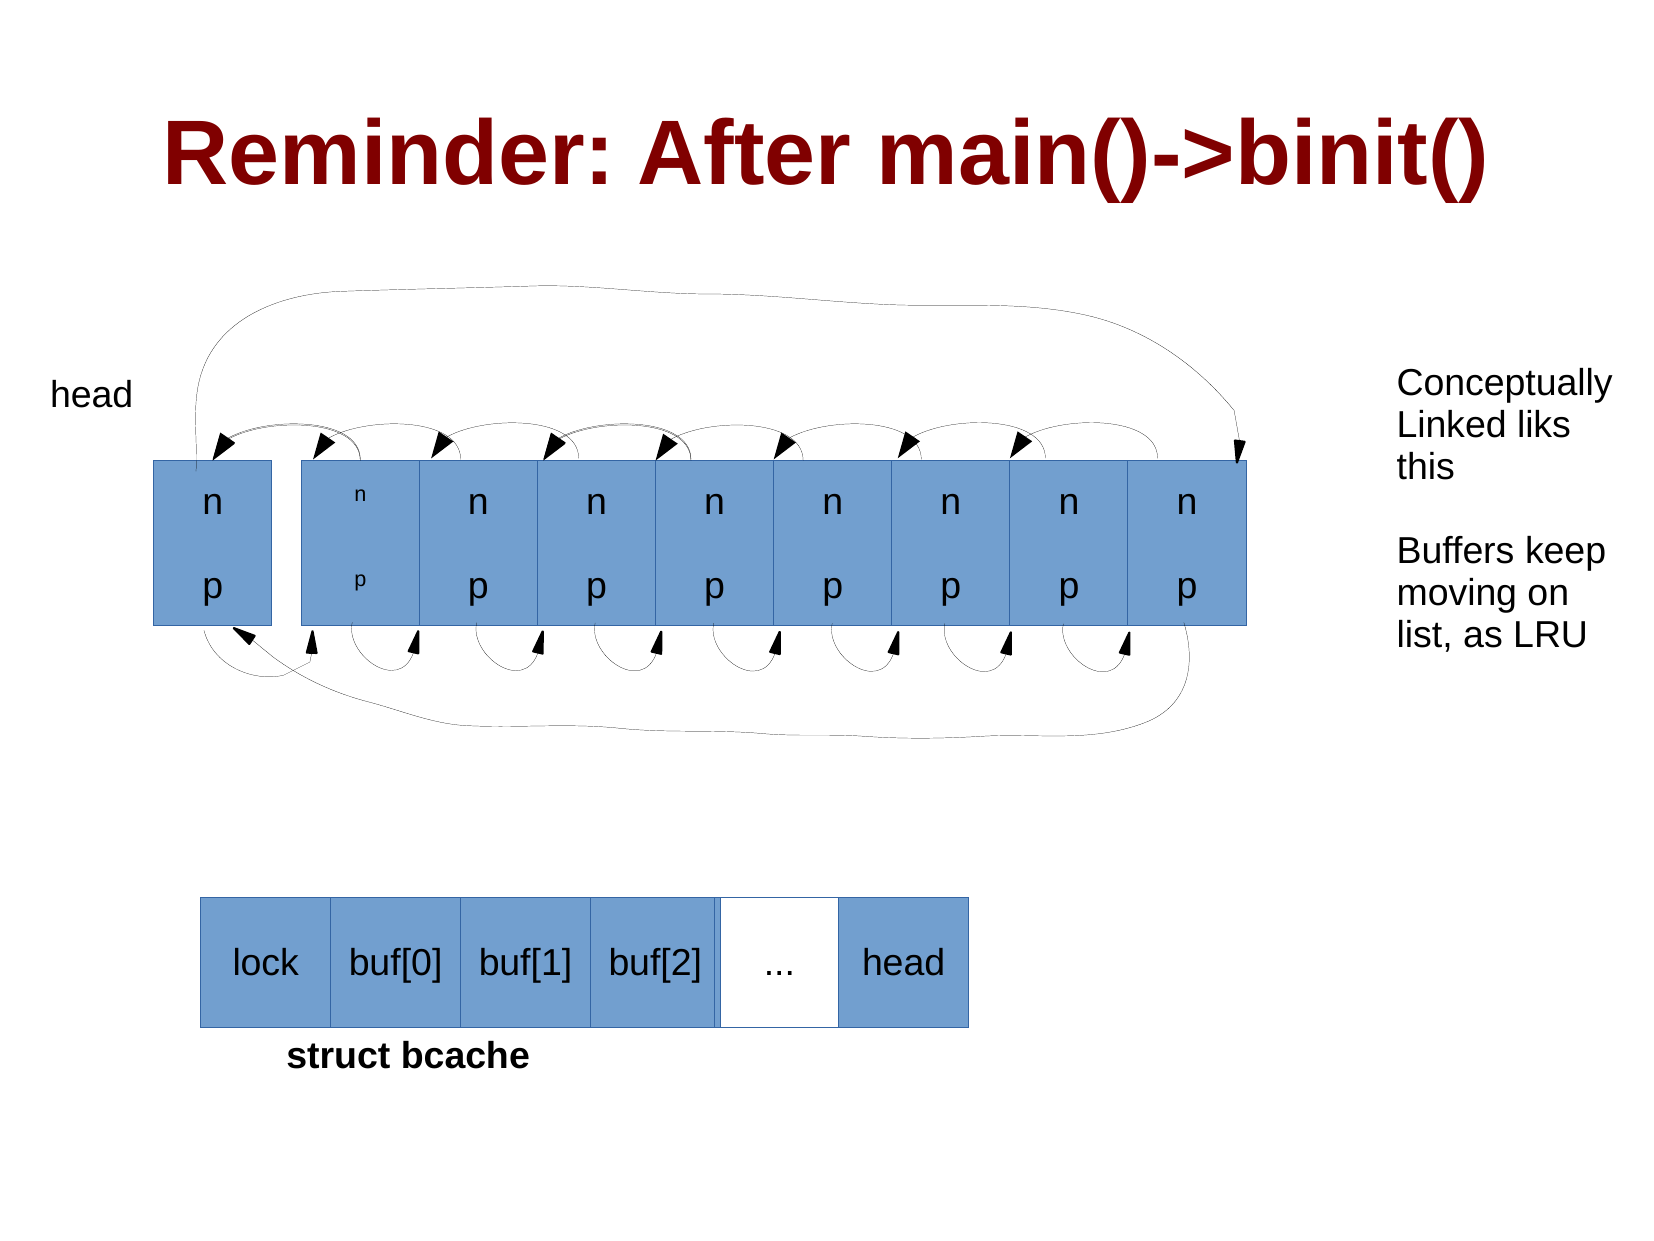

# Reminder: After main()->binit()
Conceptually Linked liks this
Buffers keep moving on list, as LRU
head
n
p
n
p
n
p
n
p
n
p
n
p
n
p
n
p
n
p
lock
buf[0]
buf[1]
buf[2]
...
head
struct bcache